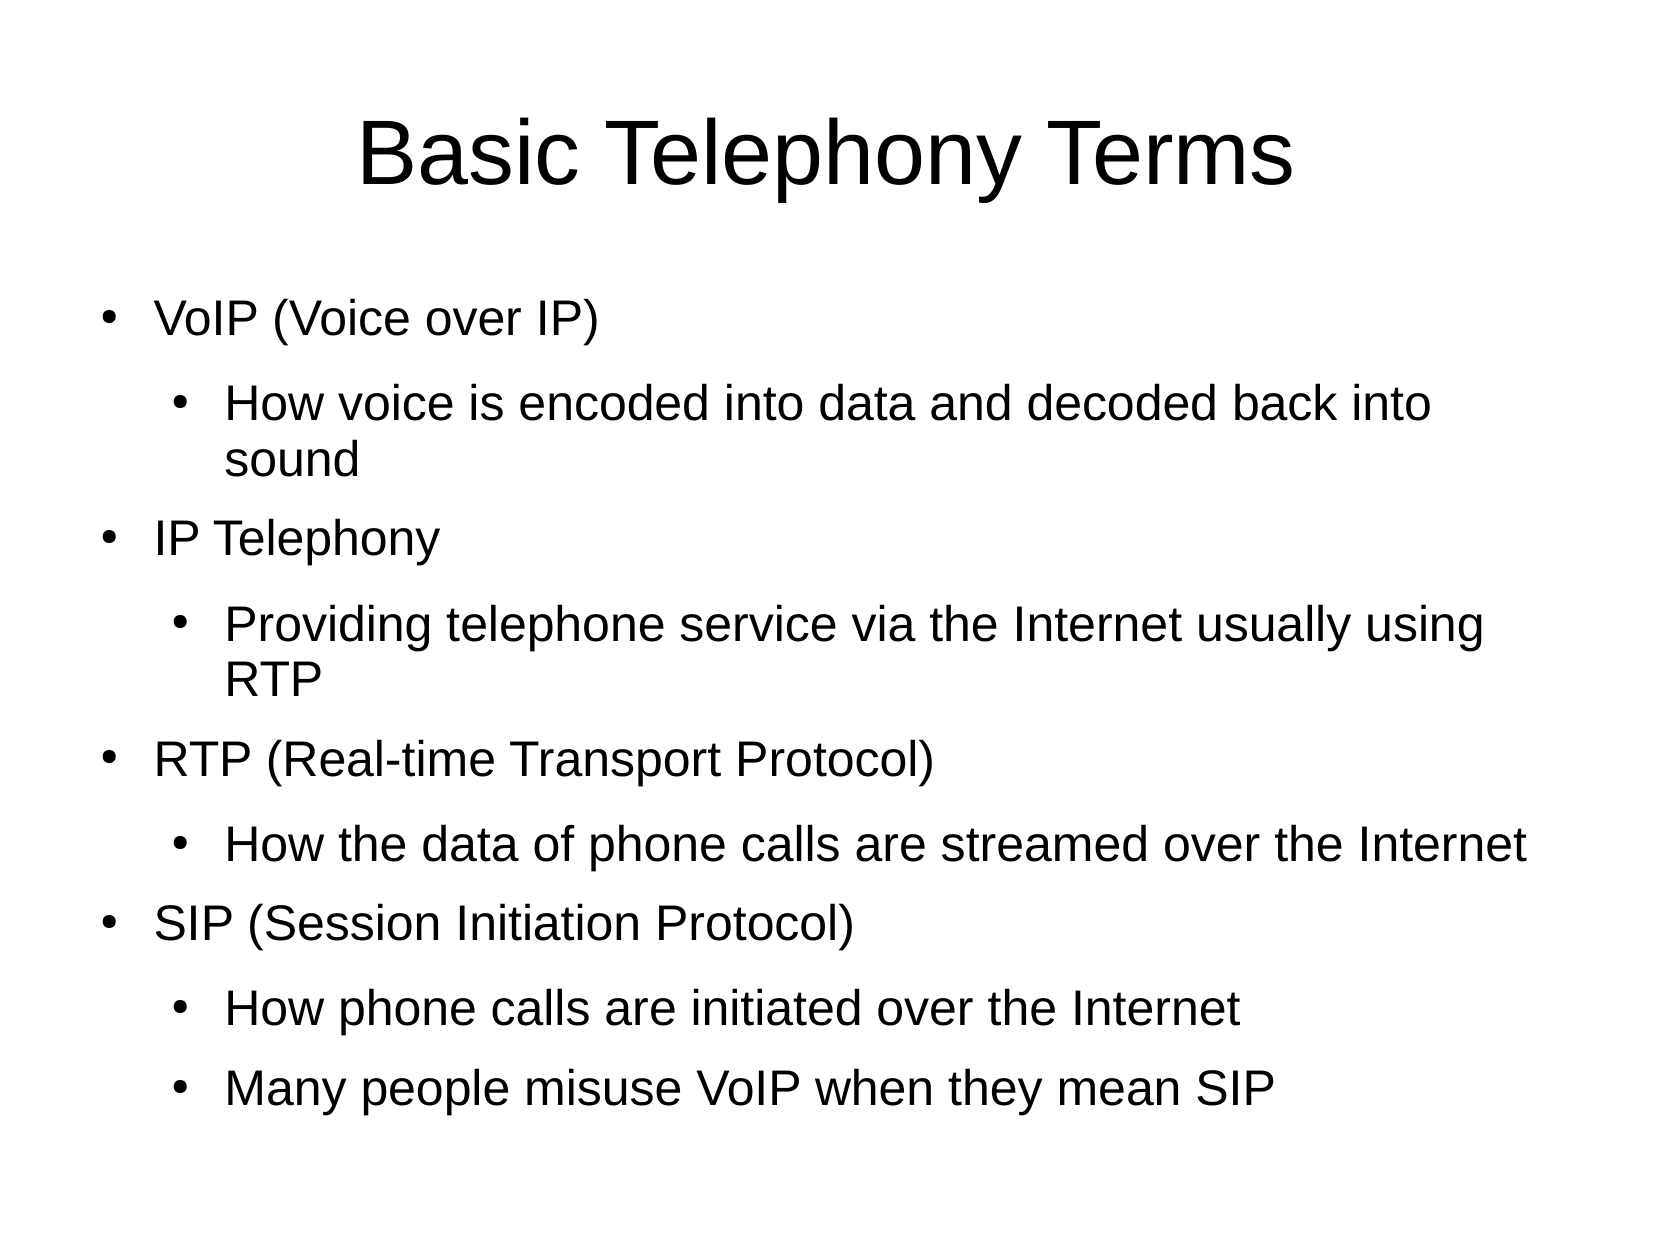

# Basic Telephony Terms
VoIP (Voice over IP)
How voice is encoded into data and decoded back into sound
IP Telephony
Providing telephone service via the Internet usually using RTP
RTP (Real-time Transport Protocol)
How the data of phone calls are streamed over the Internet
SIP (Session Initiation Protocol)
How phone calls are initiated over the Internet
Many people misuse VoIP when they mean SIP